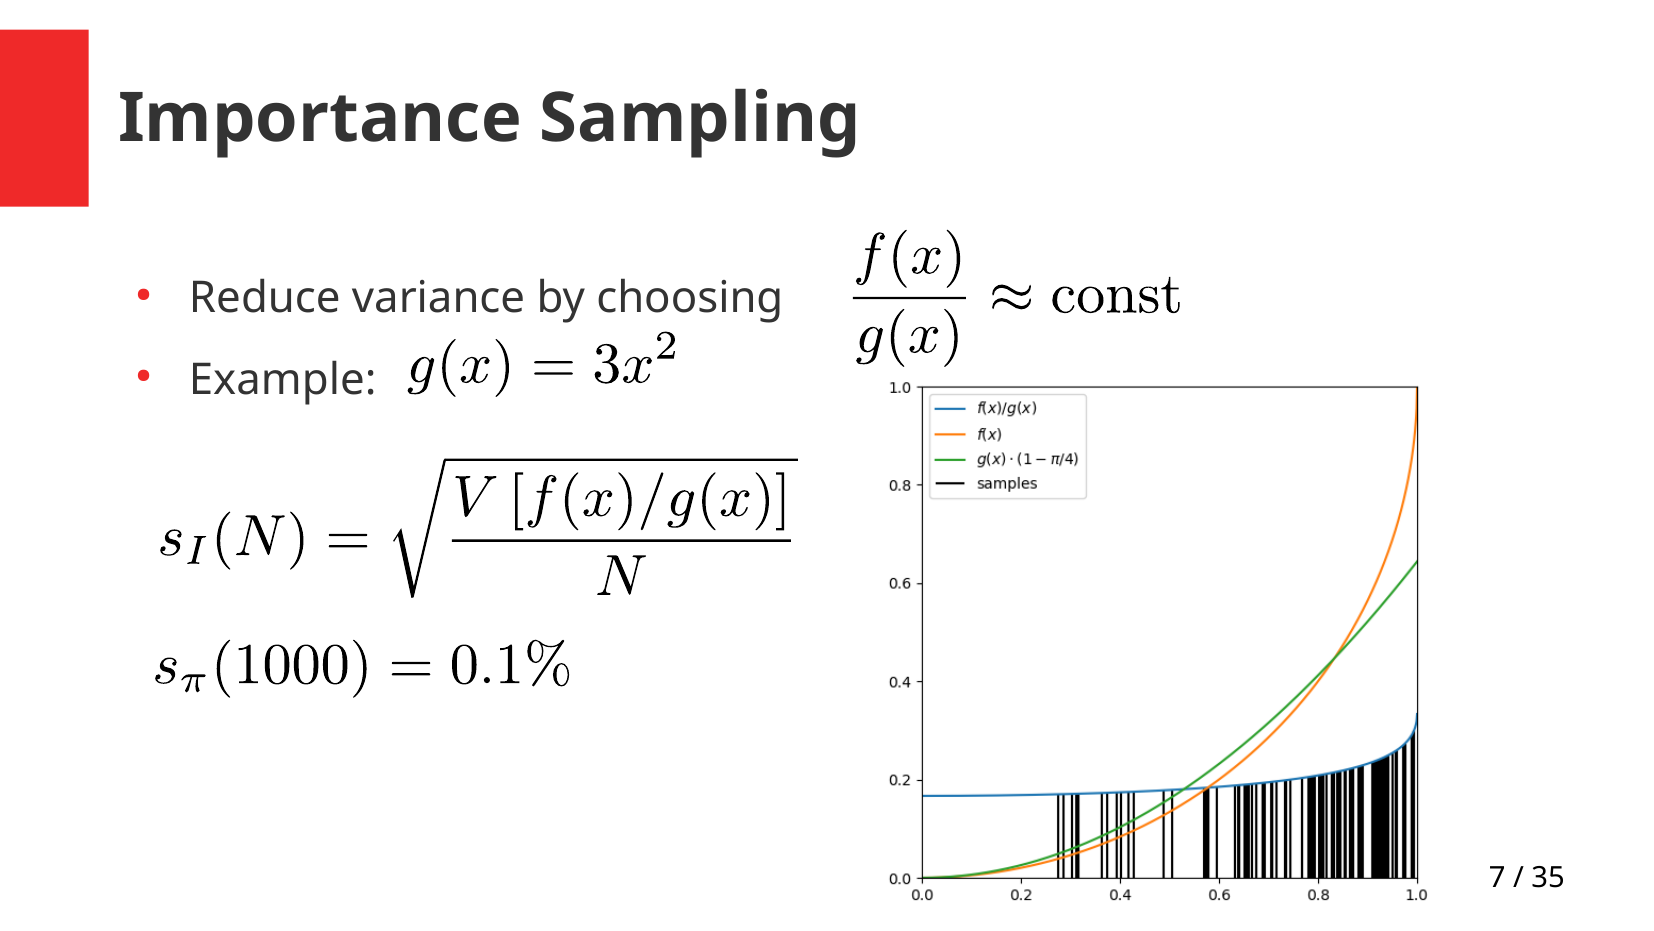

# Importance Sampling
Reduce variance by choosing
Example:
7